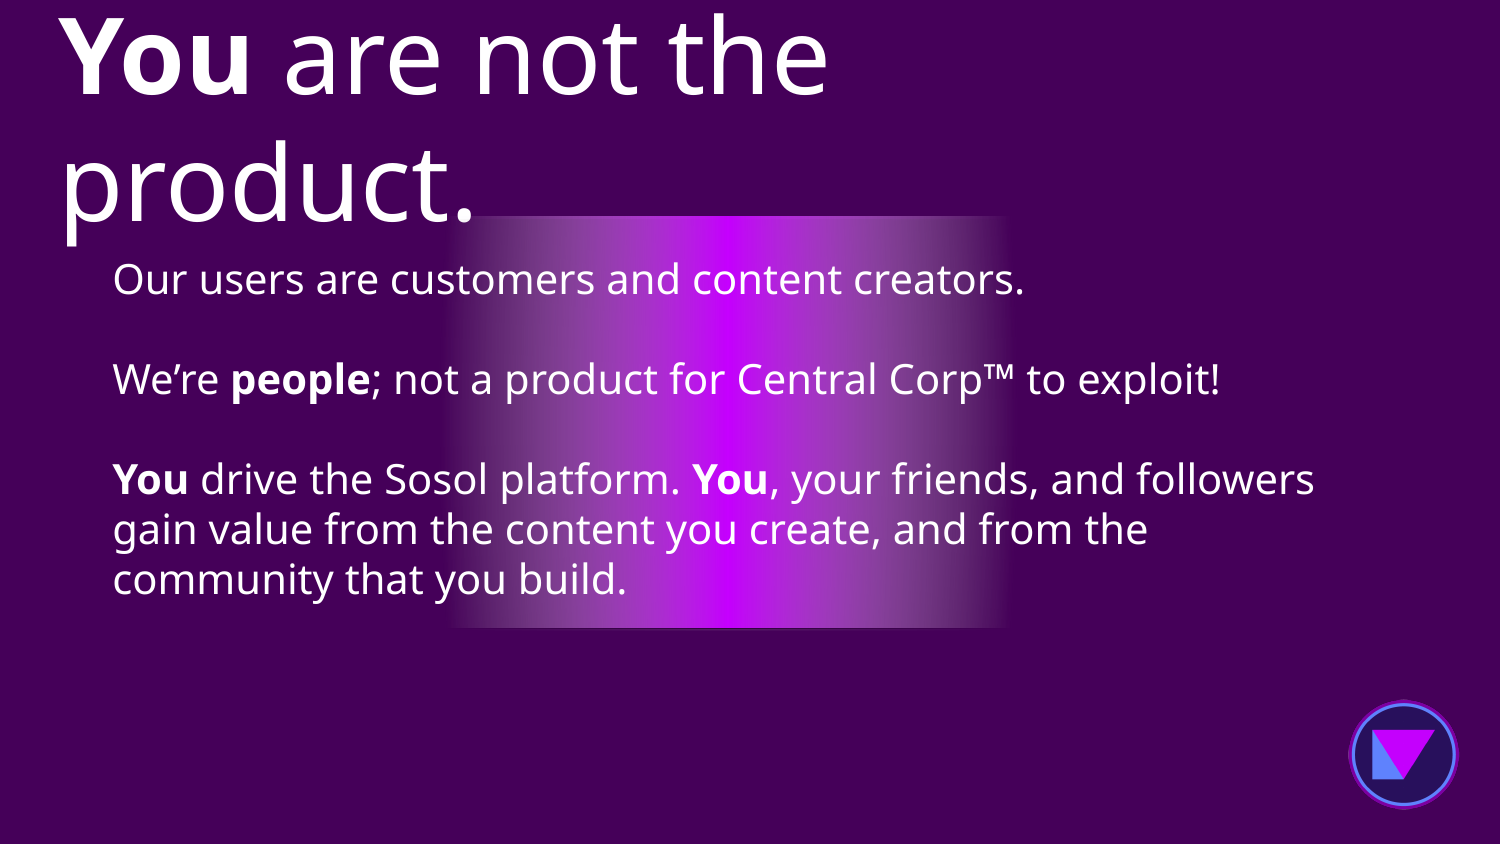

# You are not the product.
Our users are customers and content creators.
We’re people; not a product for Central Corp™ to exploit!
You drive the Sosol platform. You, your friends, and followers gain value from the content you create, and from the community that you build.